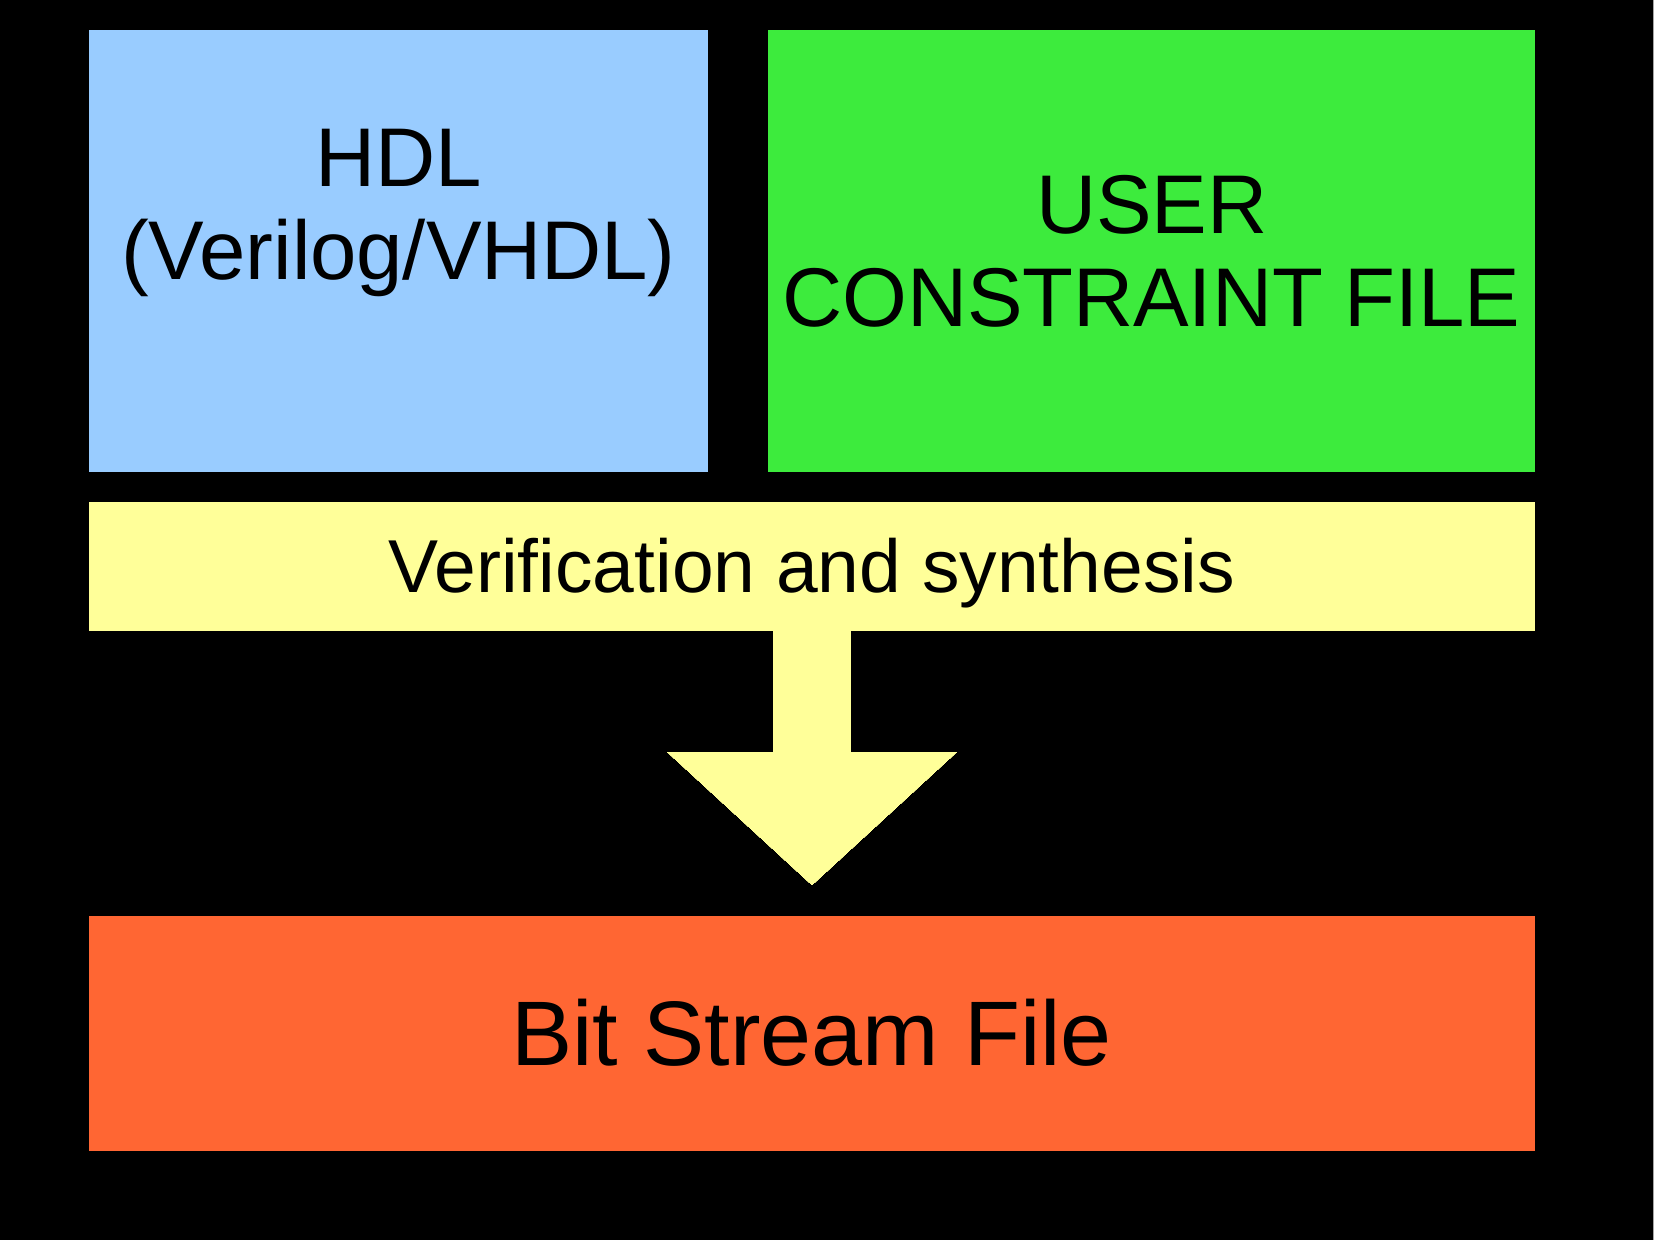

HDL
(Verilog/VHDL)
USER
CONSTRAINT FILE
Verification and synthesis
Bit Stream File